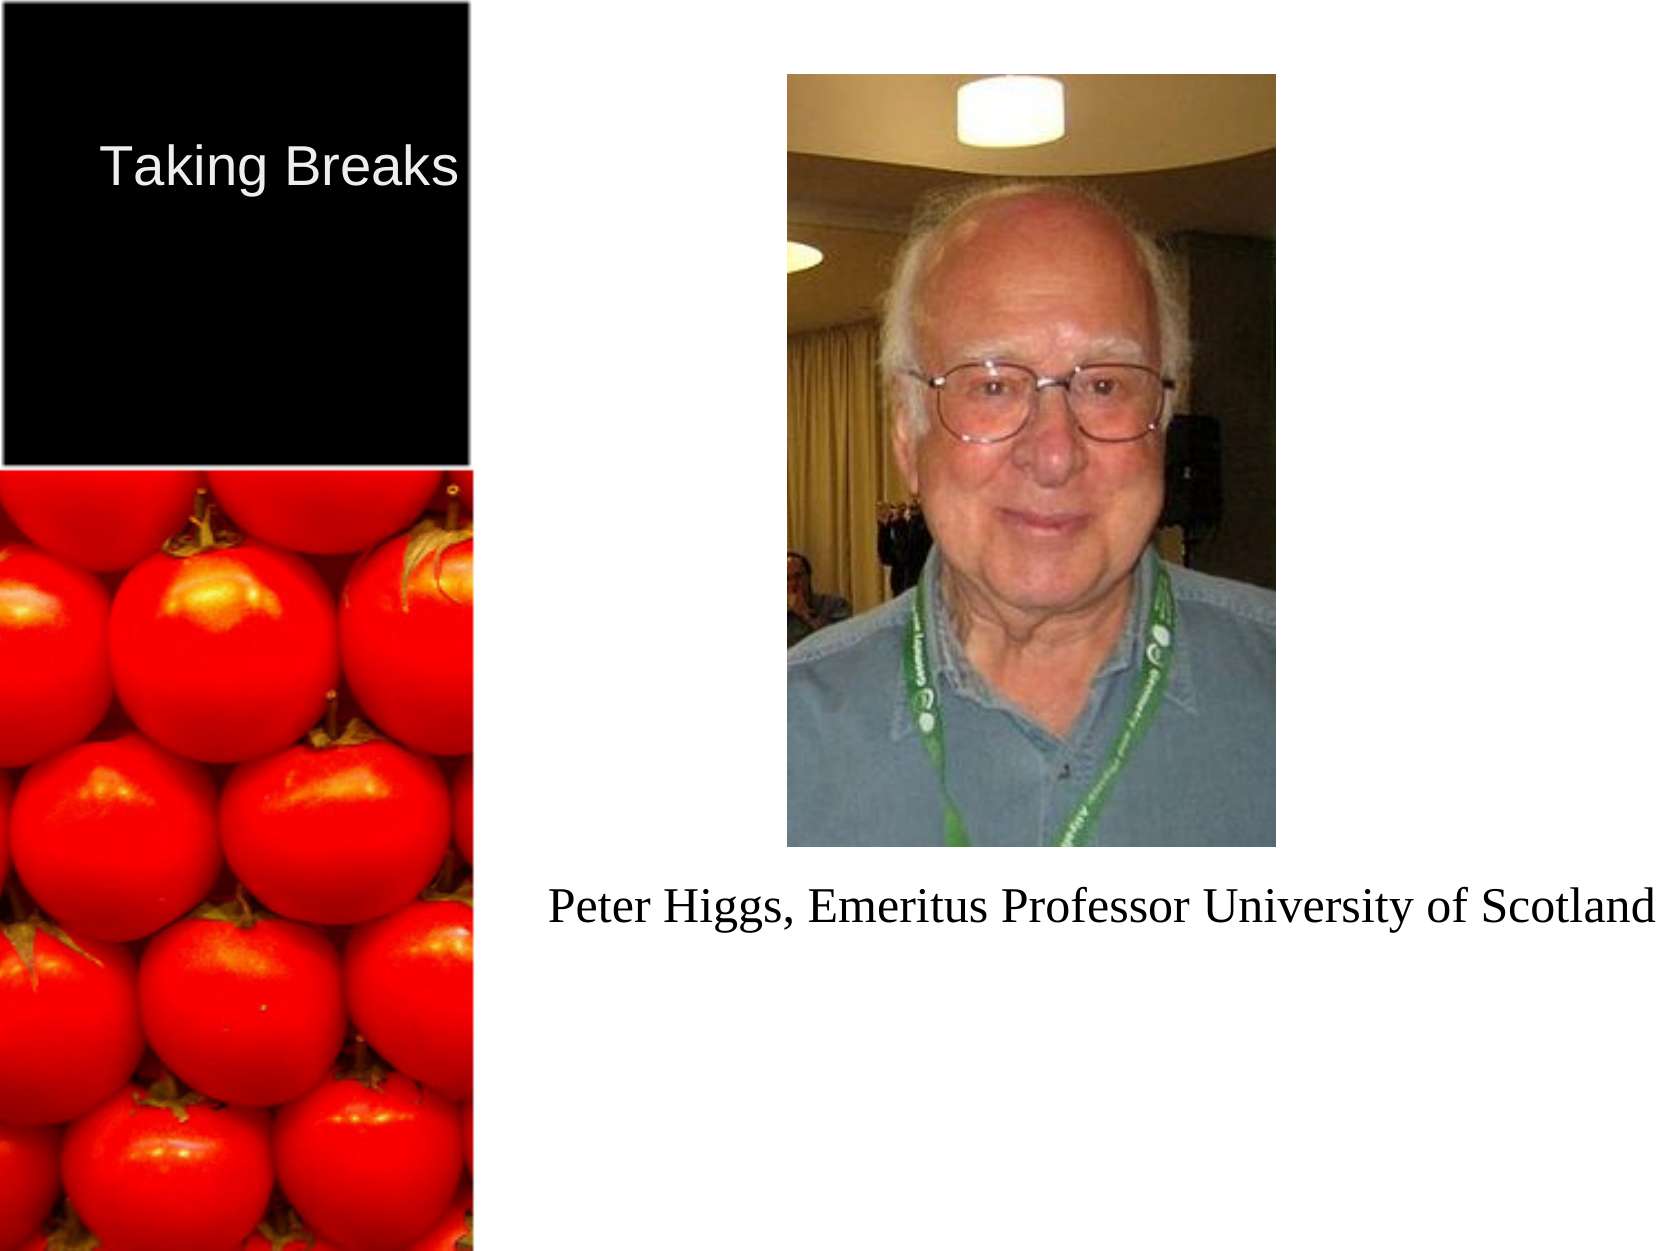

Taking Breaks
Peter Higgs, Emeritus Professor University of Scotland